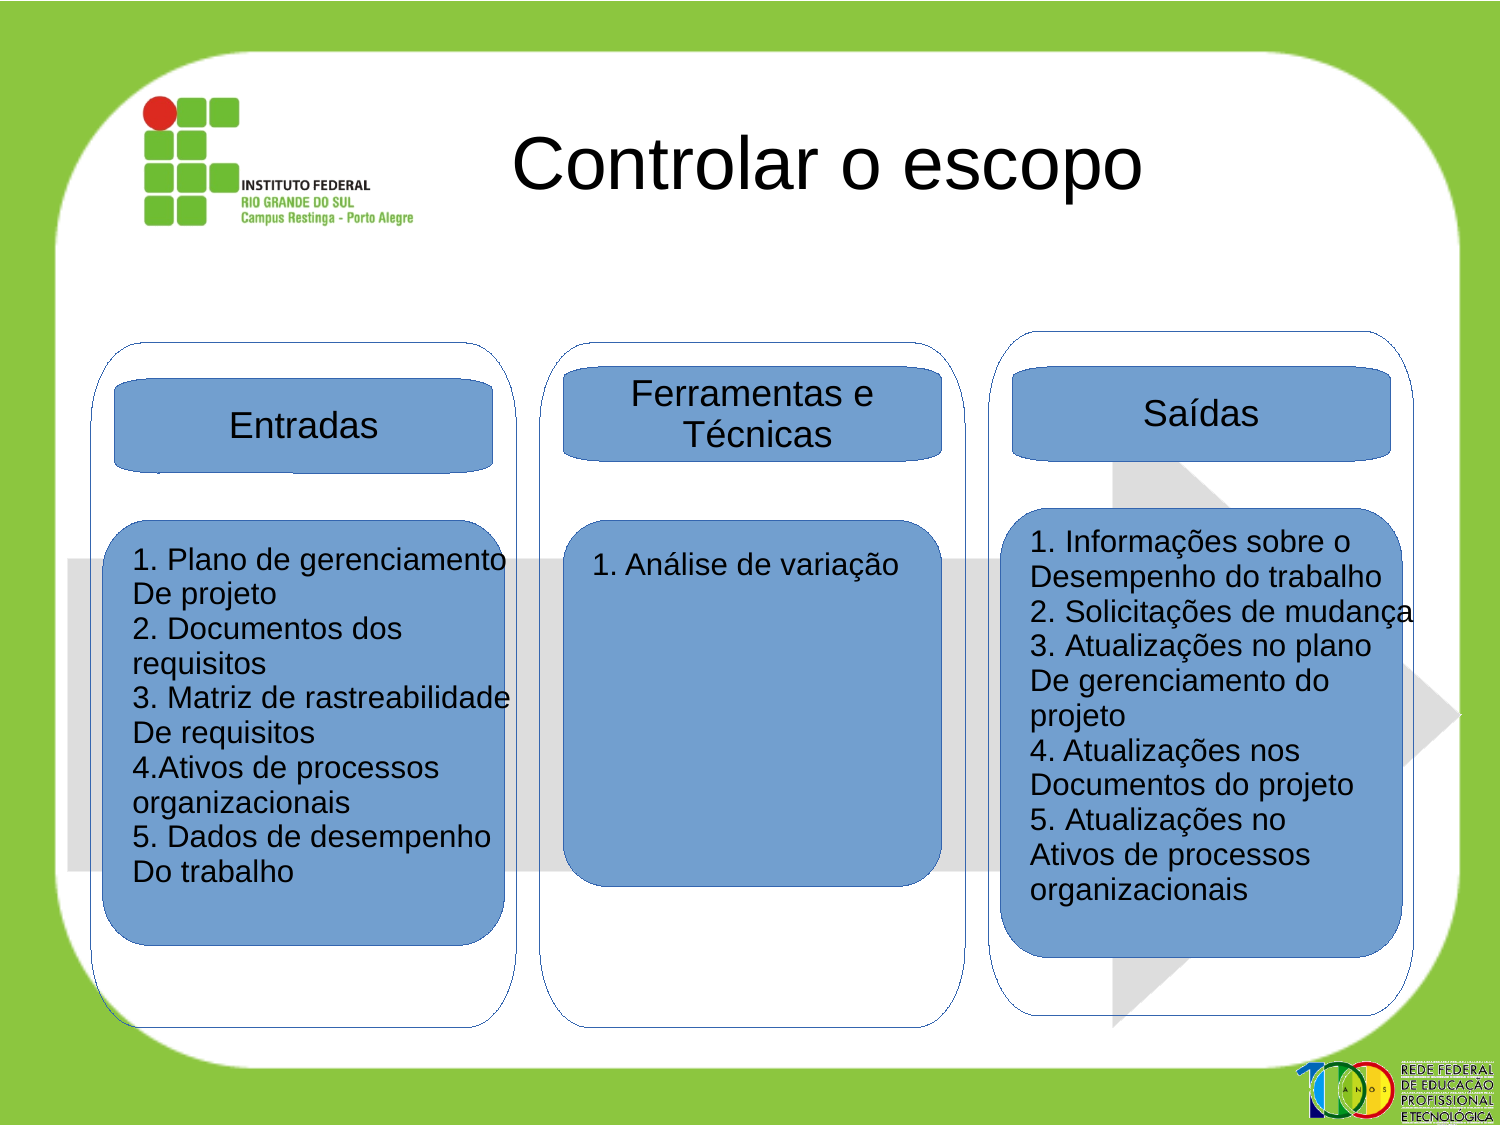

# Controlar o escopo
Ferramentas e
 Técnicas
Saídas
Entradas
1. Informações sobre o
Desempenho do trabalho
2. Solicitações de mudança
3. Atualizações no plano
De gerenciamento do
projeto
4. Atualizações nos
Documentos do projeto
5. Atualizações no
Ativos de processos
organizacionais
1. Plano de gerenciamento
De projeto
2. Documentos dos
requisitos
3. Matriz de rastreabilidade
De requisitos
4.Ativos de processos
organizacionais
5. Dados de desempenho
Do trabalho
1. Análise de variação
Termo de Abertura do Projeto
Previsões